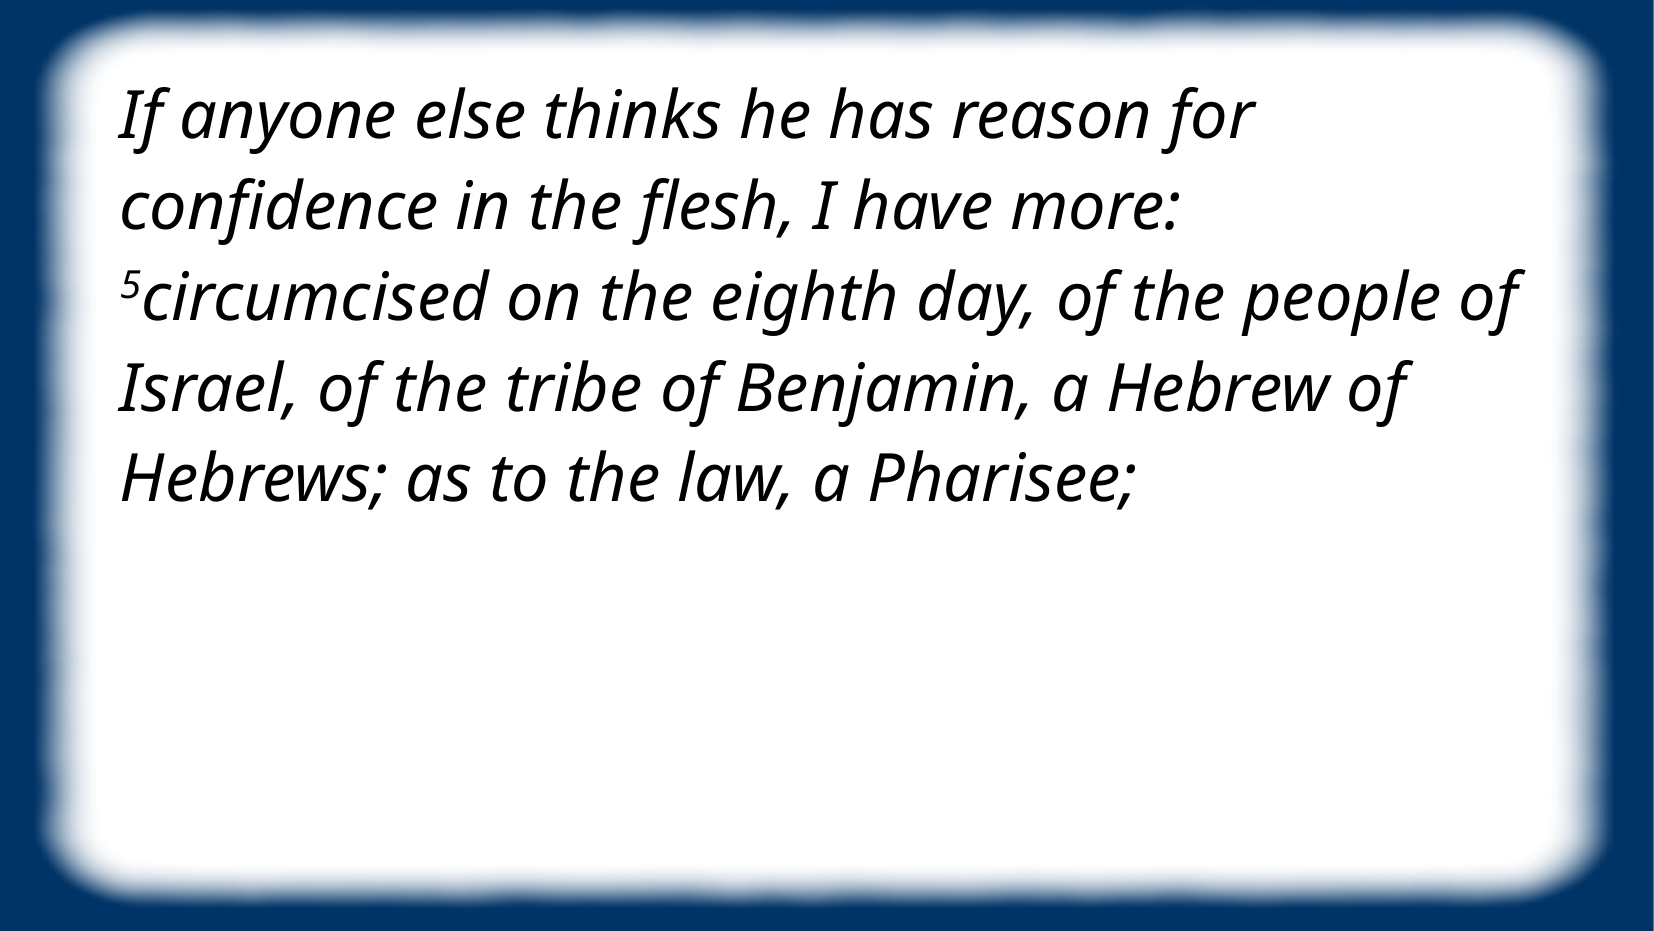

If anyone else thinks he has reason for confidence in the flesh, I have more: 5circumcised on the eighth day, of the people of Israel, of the tribe of Benjamin, a Hebrew of Hebrews; as to the law, a Pharisee;